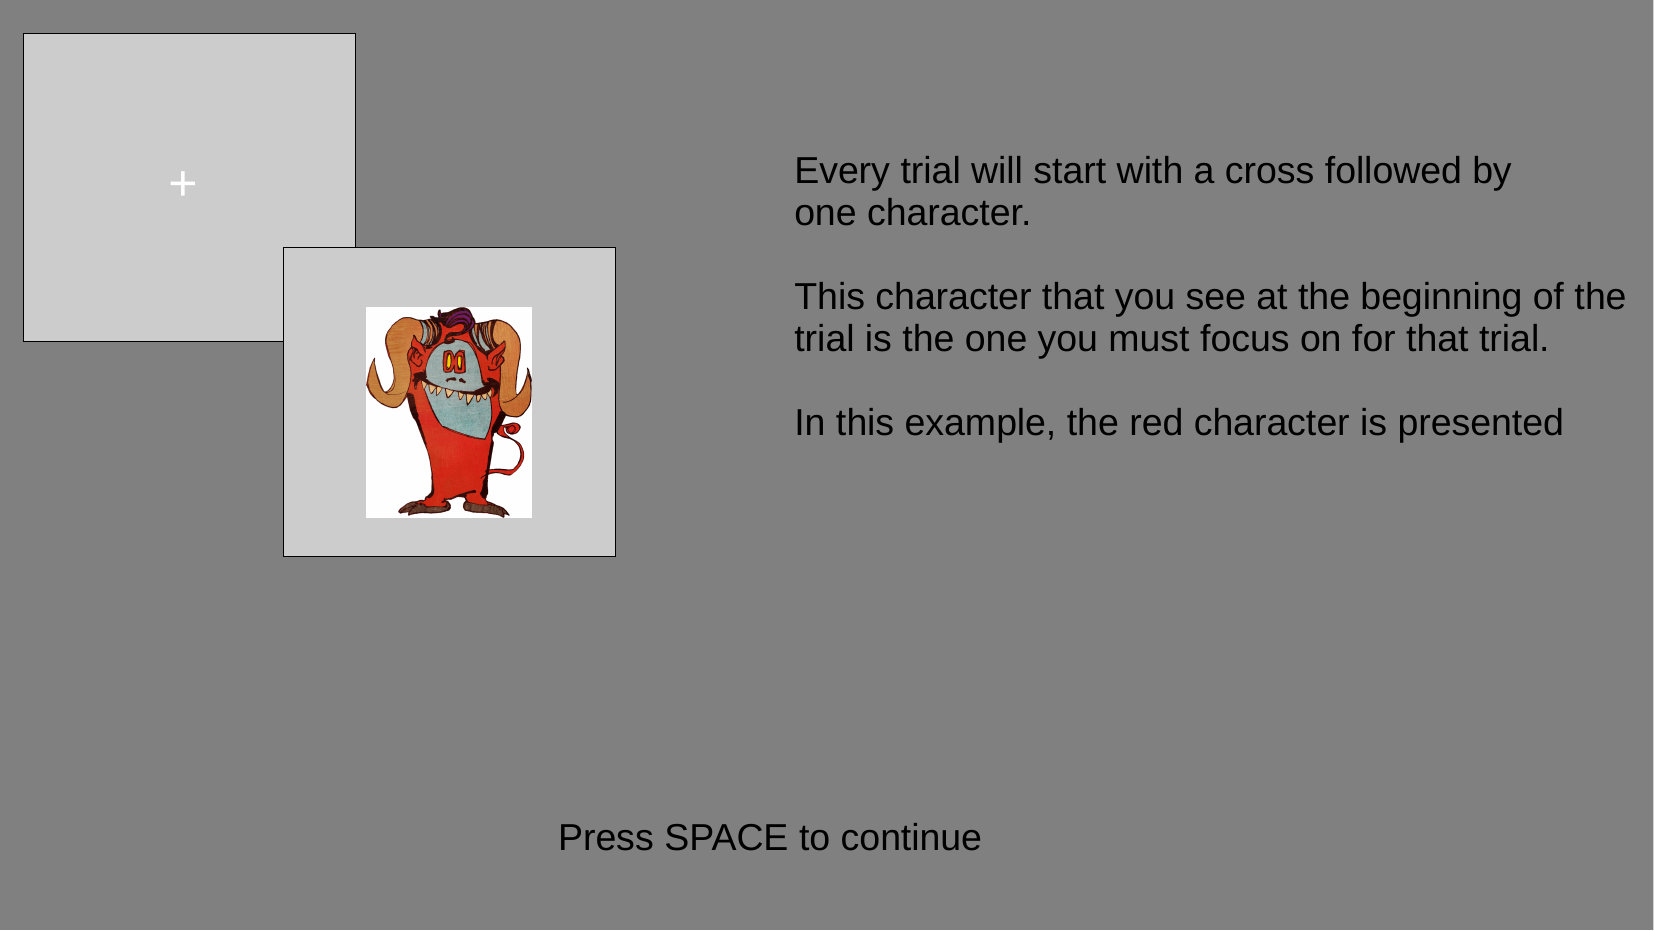

Every trial will start with a cross followed by
one character.
This character that you see at the beginning of the
trial is the one you must focus on for that trial.
In this example, the red character is presented
+
Press SPACE to continue